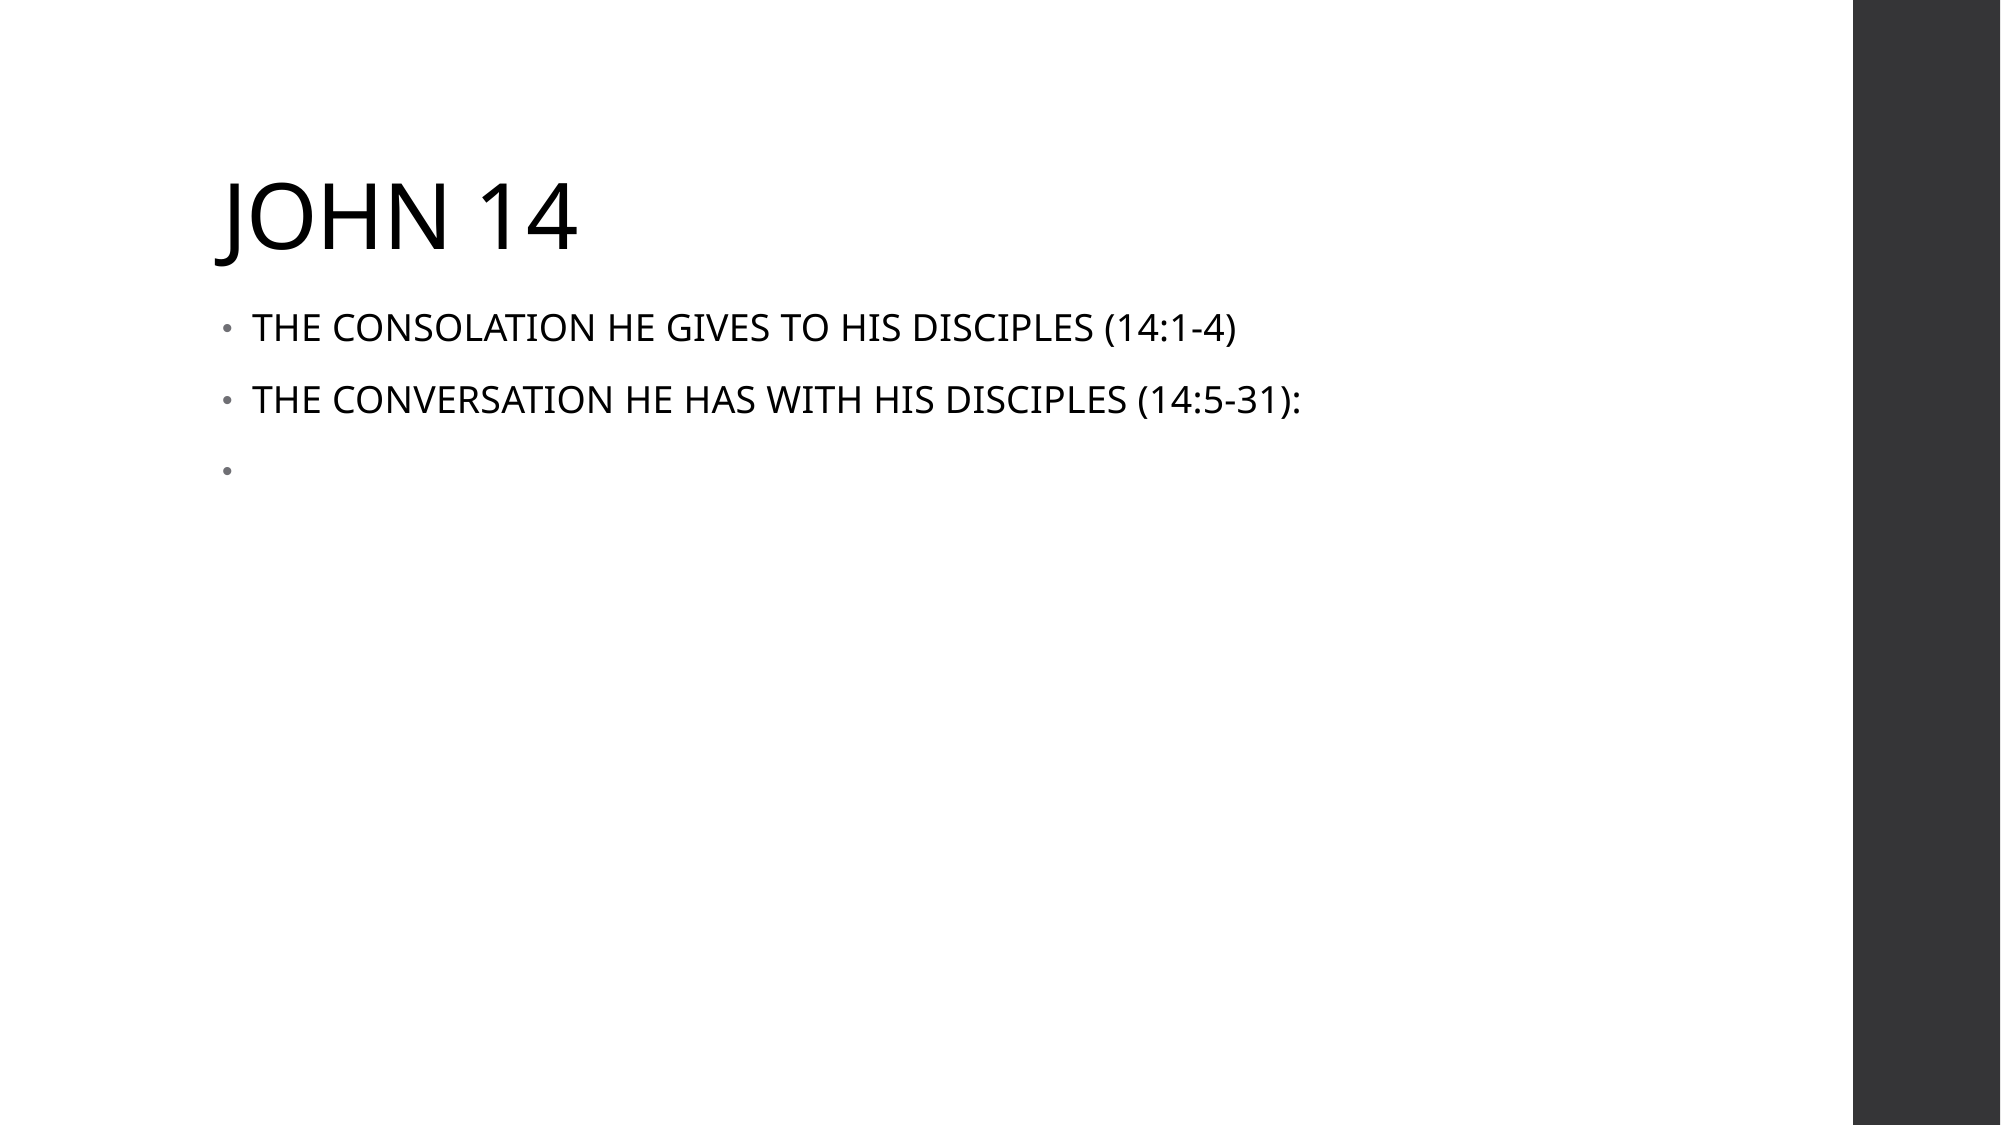

# JOHN 14
THE CONSOLATION HE GIVES TO HIS DISCIPLES (14:1-4)
THE CONVERSATION HE HAS WITH HIS DISCIPLES (14:5-31):